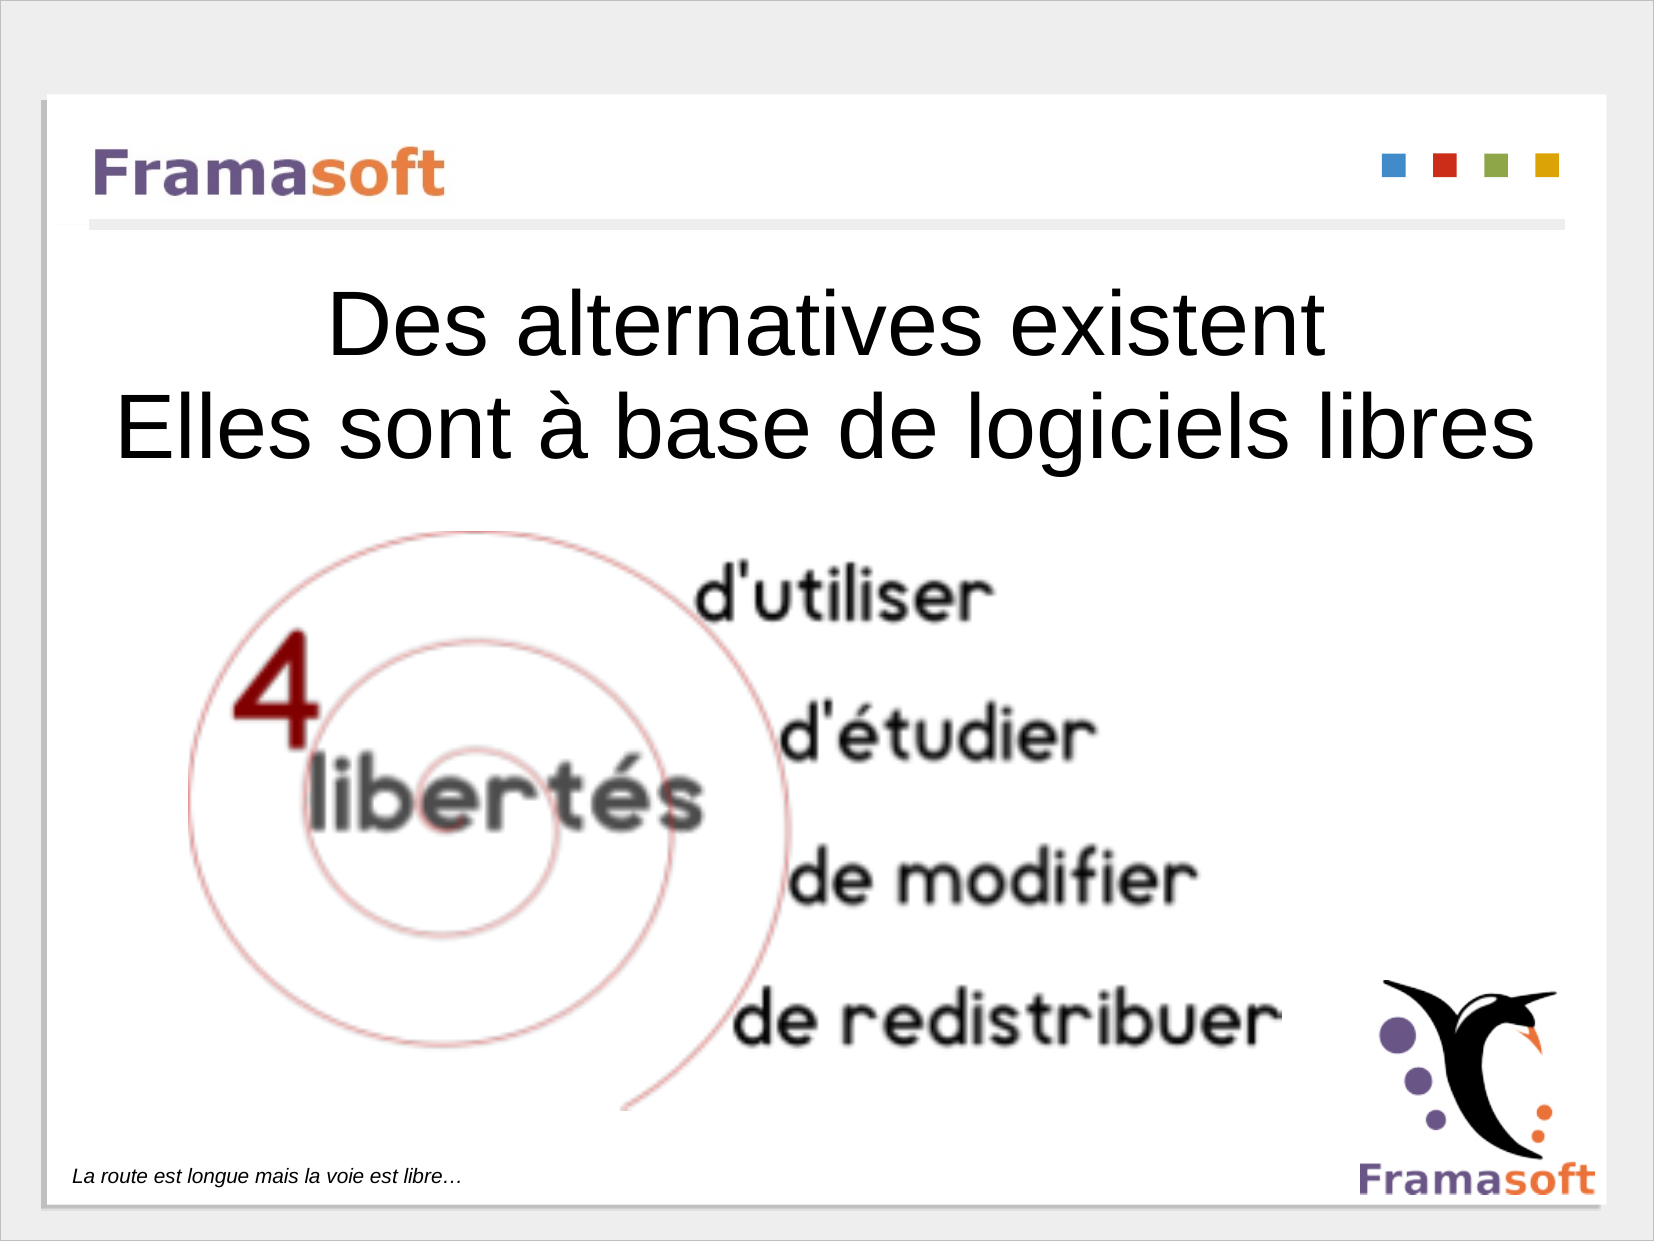

La route est longue mais la voie est libre…
# Des alternatives existent Elles sont à base de logiciels libres